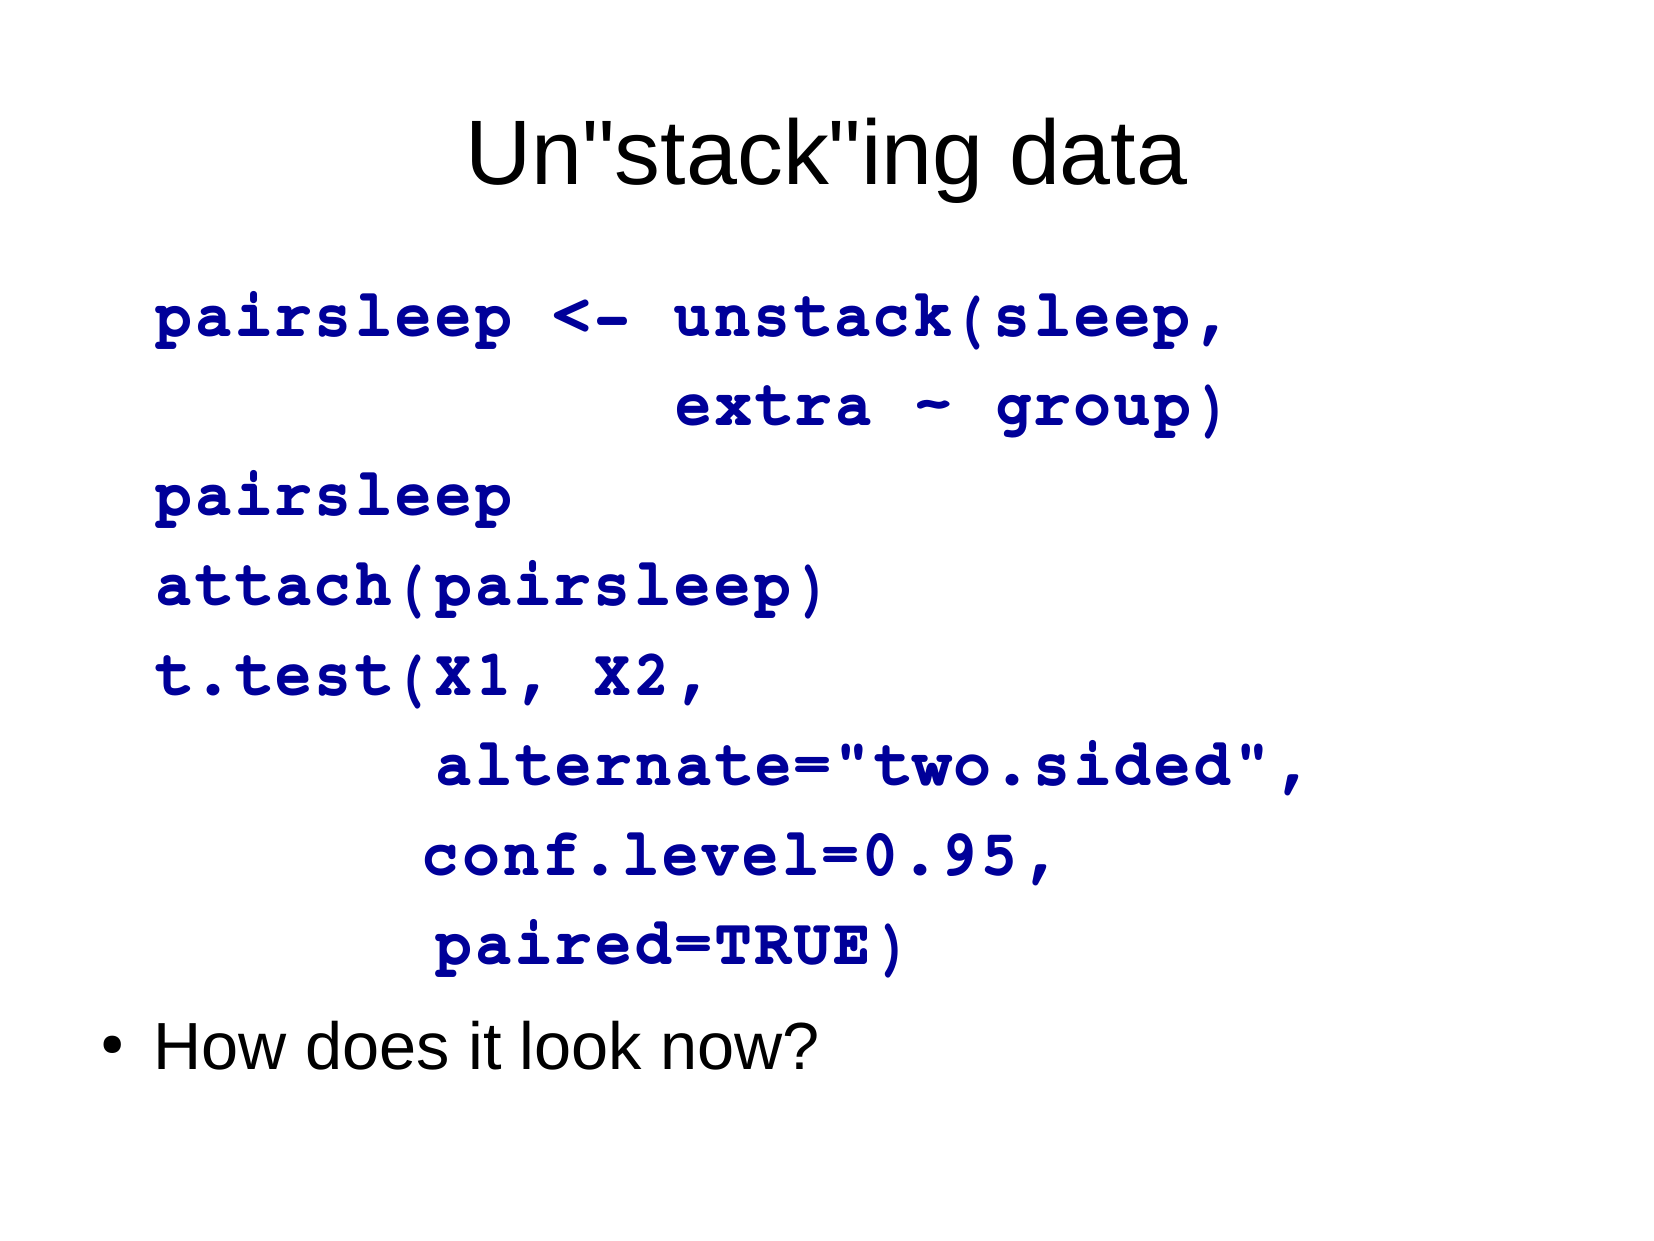

# Un"stack"ing data
pairsleep <- unstack(sleep,
 extra ~ group)
pairsleep
attach(pairsleep)
t.test(X1, X2,
 alternate="two.sided",
 		 conf.level=0.95,
 paired=TRUE)
How does it look now?